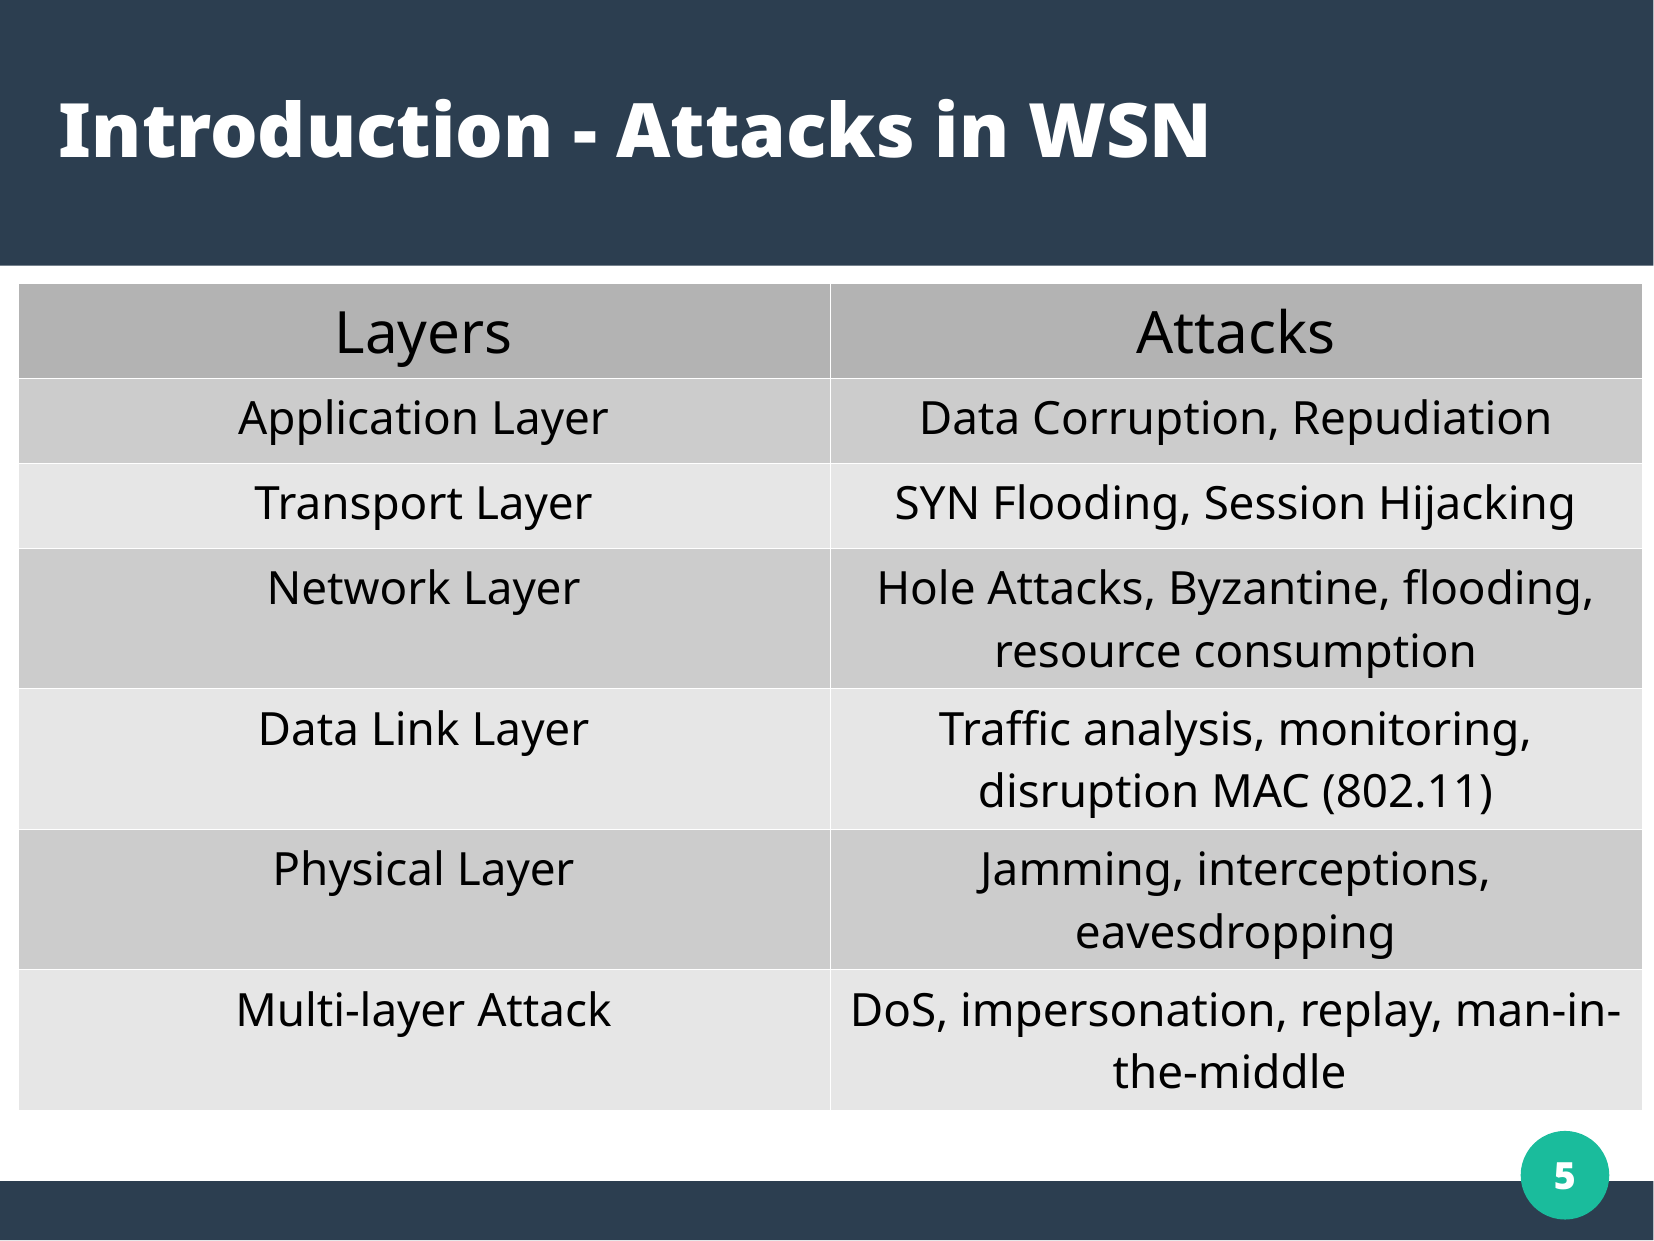

# Introduction - Attacks in WSN
| Layers | Attacks |
| --- | --- |
| Application Layer | Data Corruption, Repudiation |
| Transport Layer | SYN Flooding, Session Hijacking |
| Network Layer | Hole Attacks, Byzantine, flooding, resource consumption |
| Data Link Layer | Traffic analysis, monitoring, disruption MAC (802.11) |
| Physical Layer | Jamming, interceptions, eavesdropping |
| Multi-layer Attack | DoS, impersonation, replay, man-in-the-middle |
5